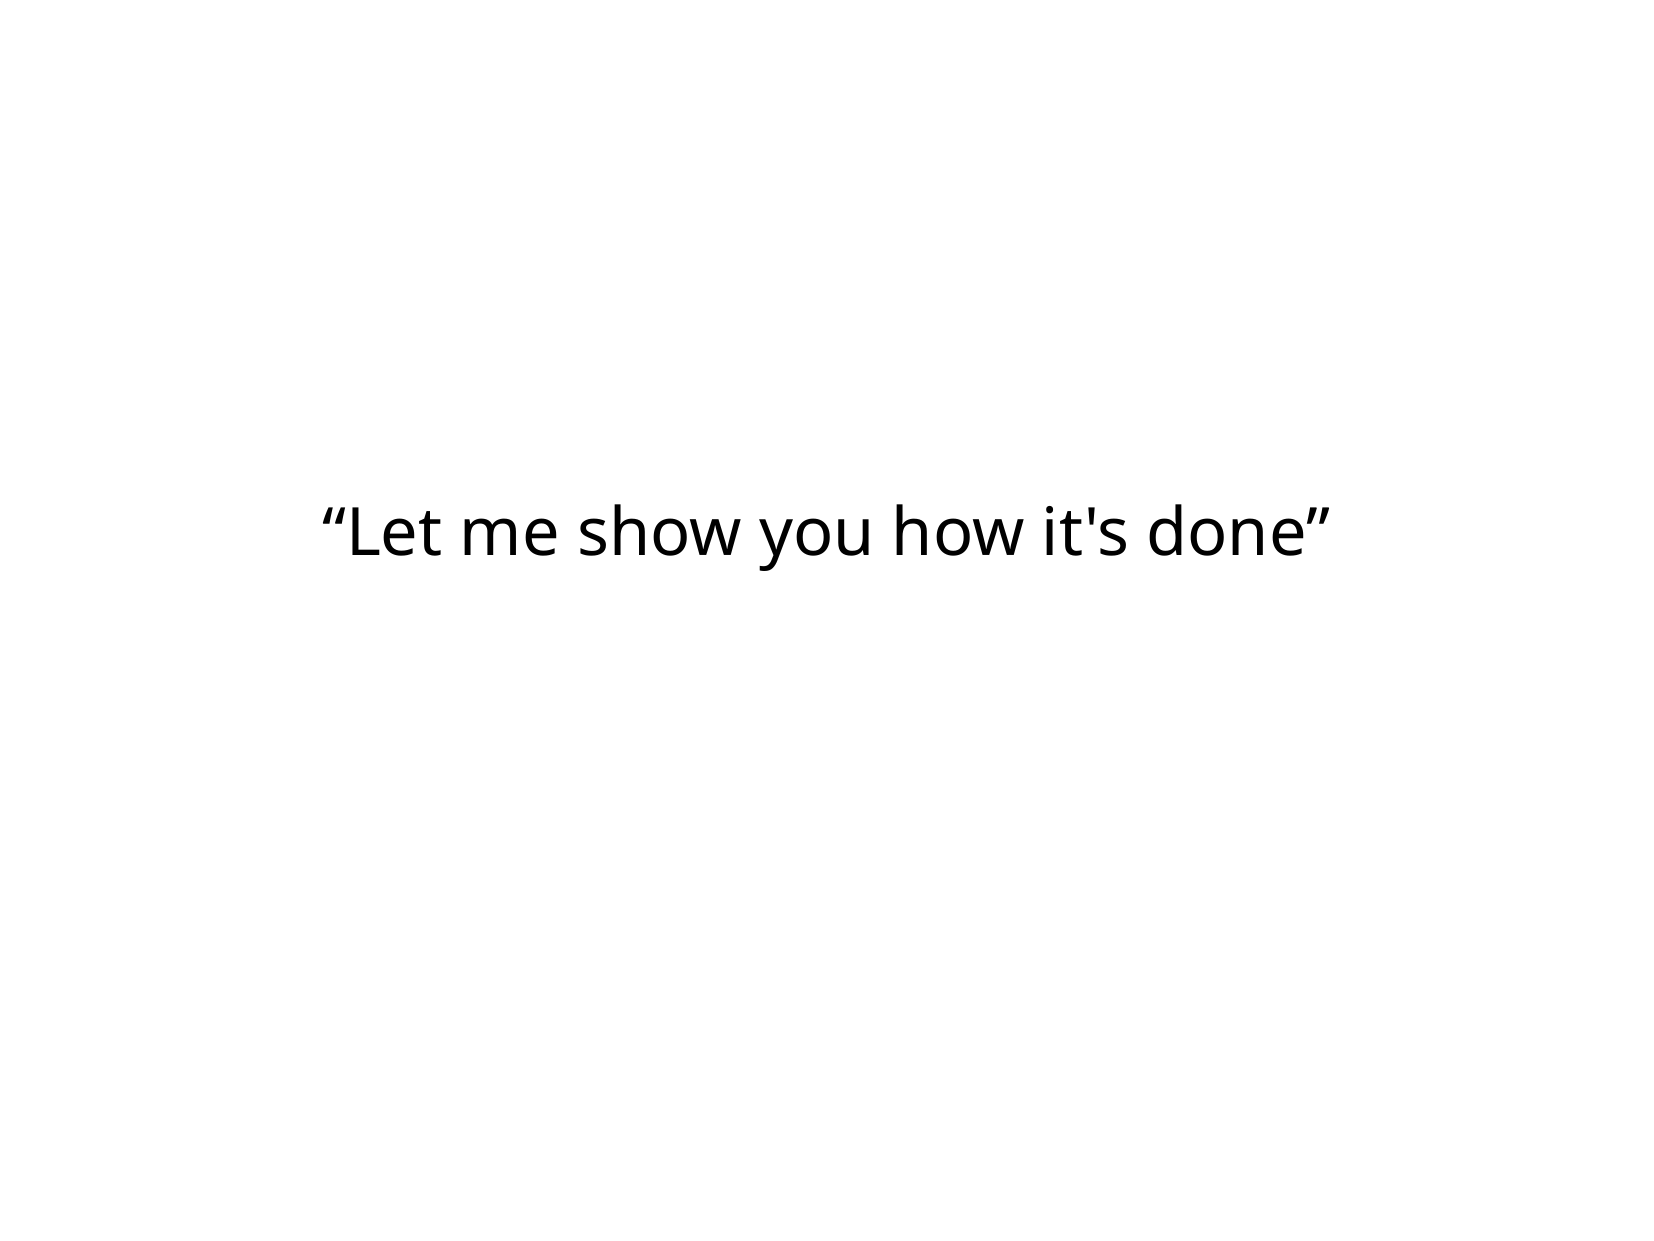

# “Let me show you how it's done”